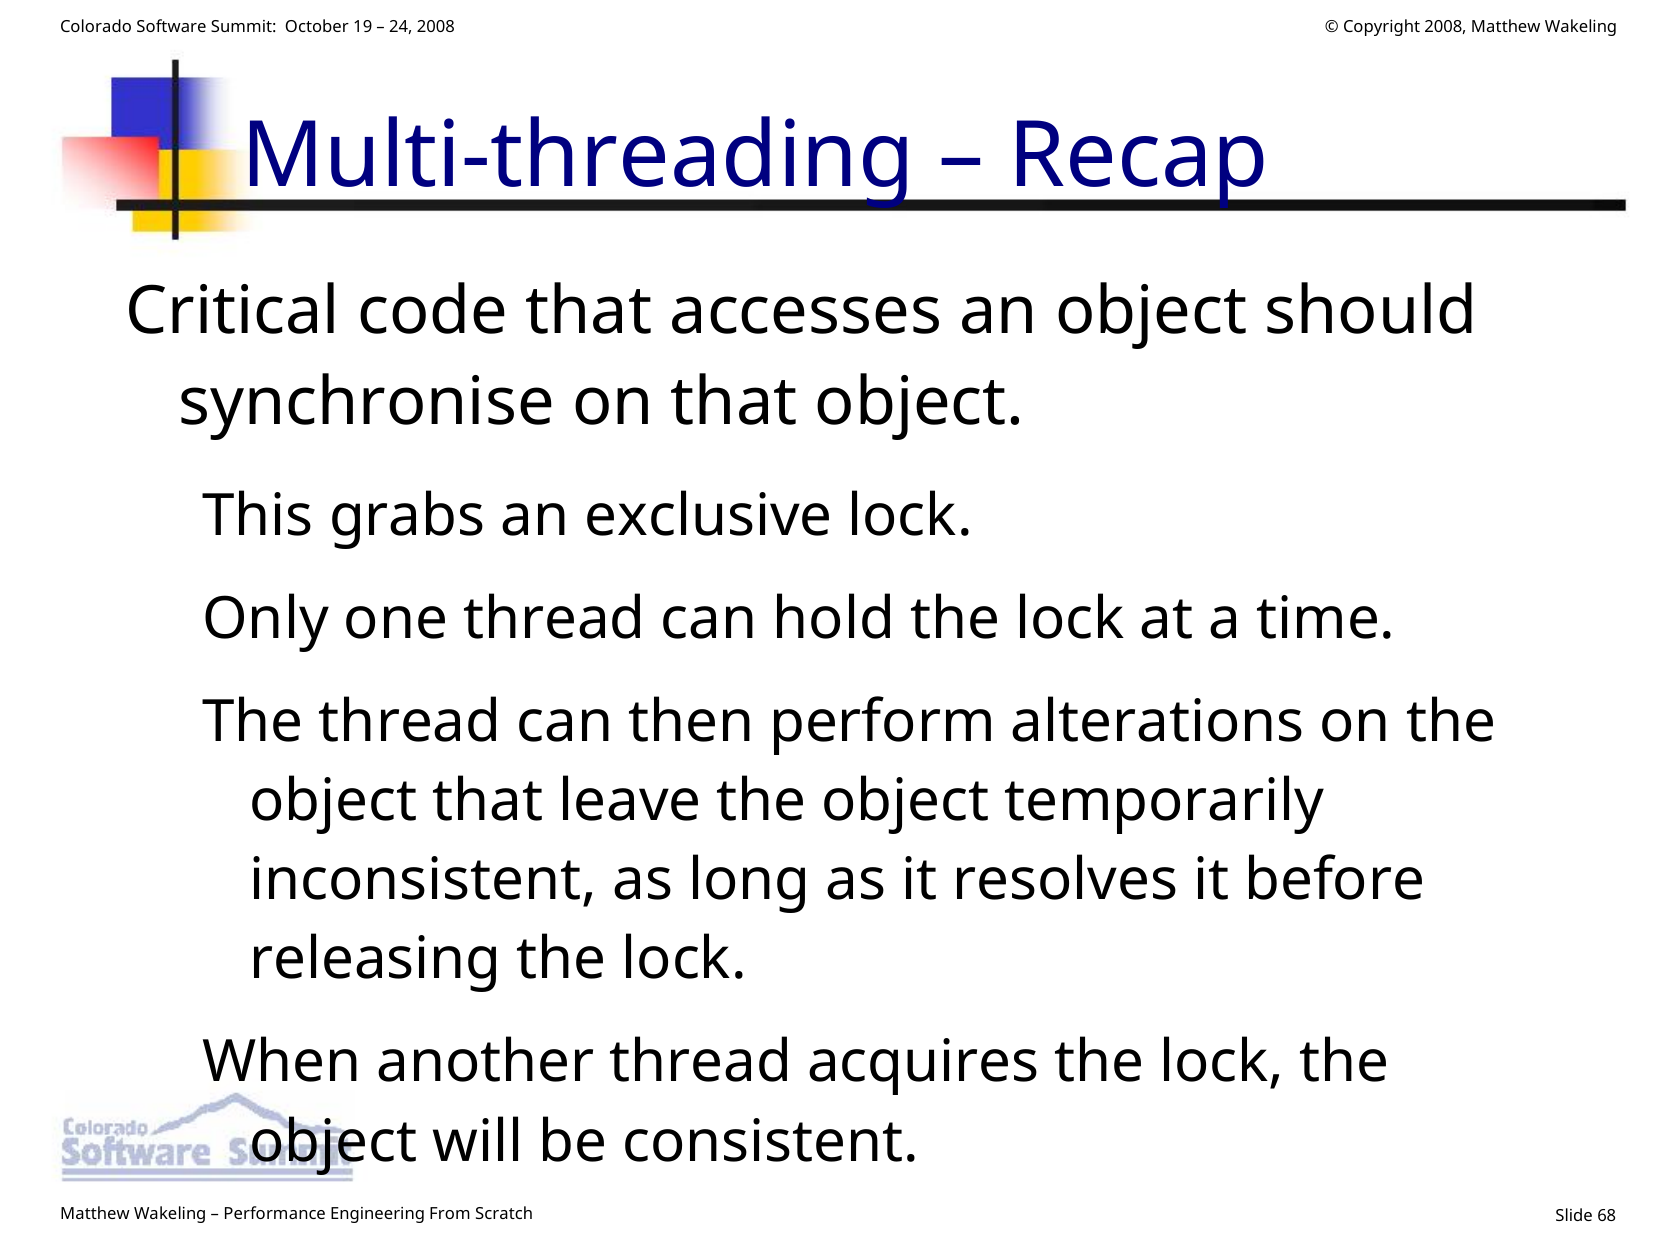

# Multi-threading – Recap
Critical code that accesses an object should synchronise on that object.
This grabs an exclusive lock.
Only one thread can hold the lock at a time.
The thread can then perform alterations on the object that leave the object temporarily inconsistent, as long as it resolves it before releasing the lock.
When another thread acquires the lock, the object will be consistent.